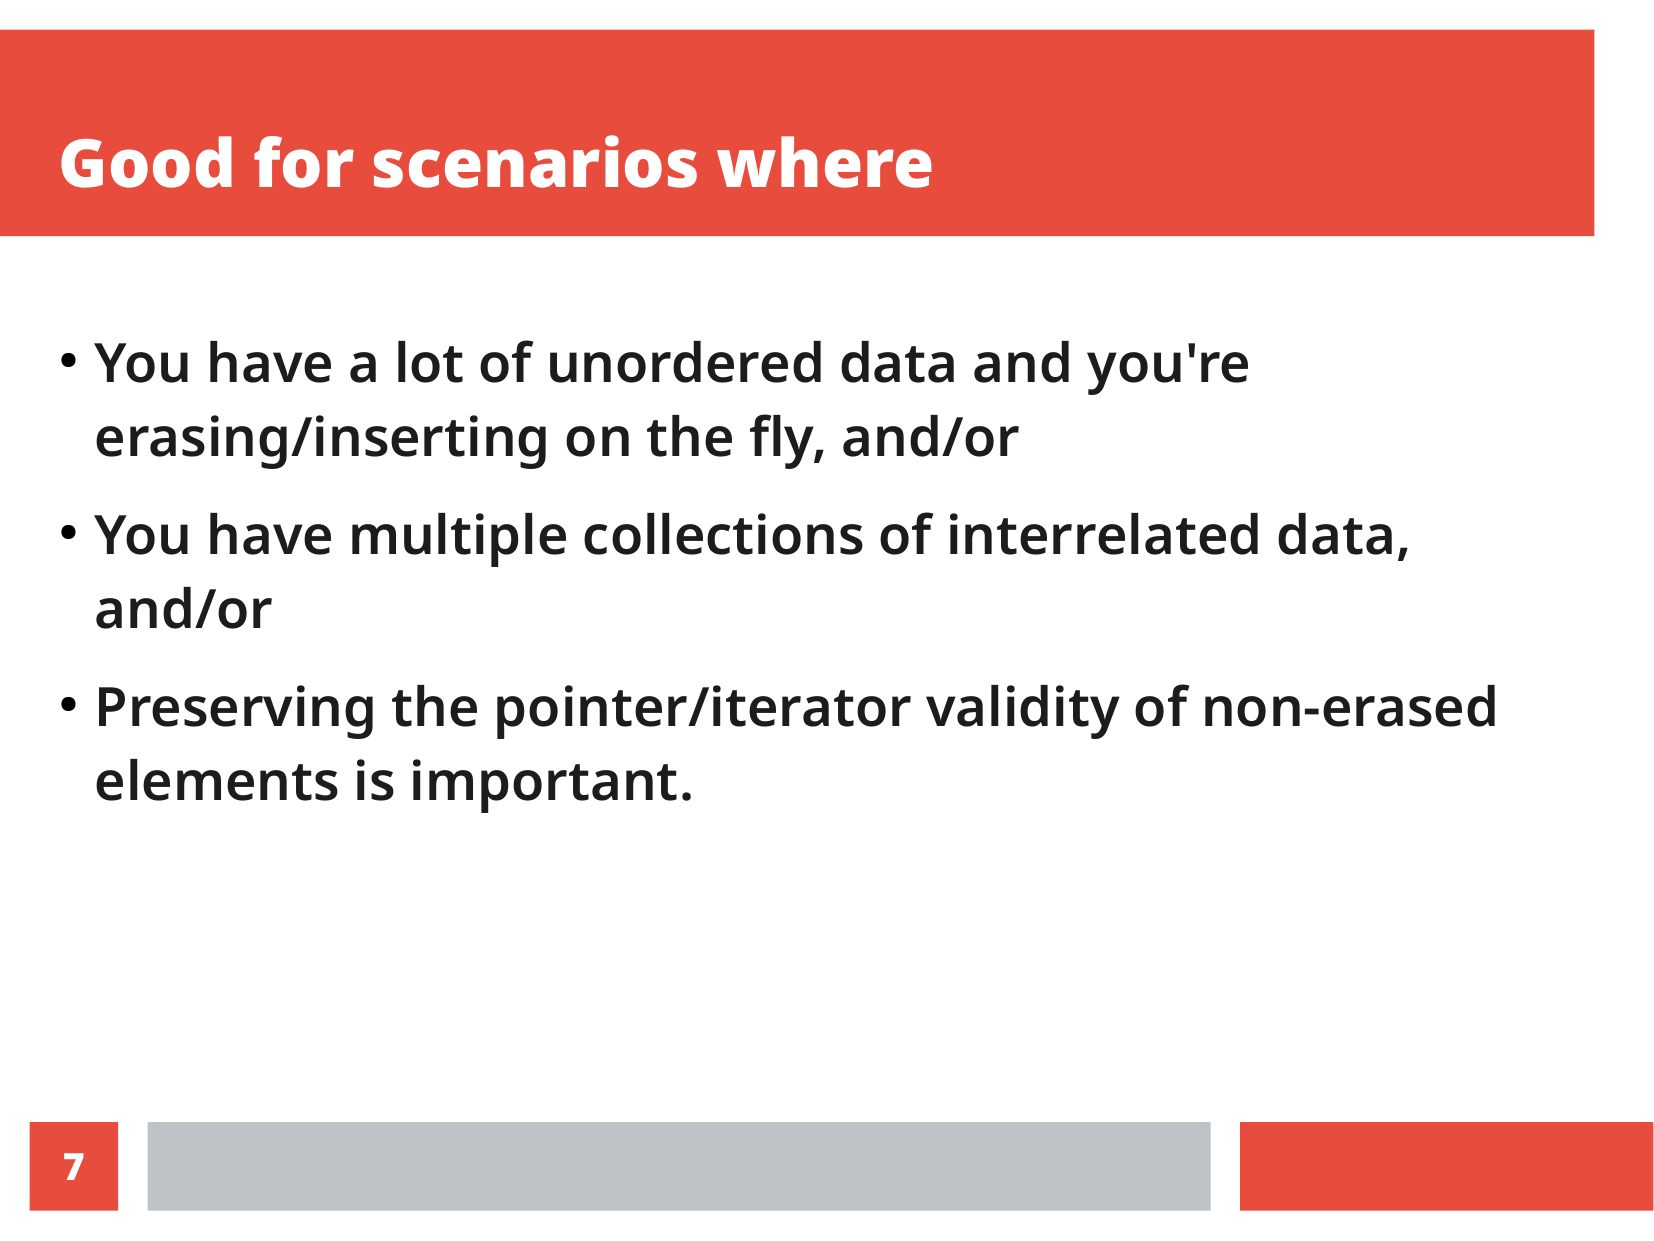

# Good for scenarios where
You have a lot of unordered data and you're erasing/inserting on the fly, and/or
You have multiple collections of interrelated data, and/or
Preserving the pointer/iterator validity of non-erased elements is important.
7